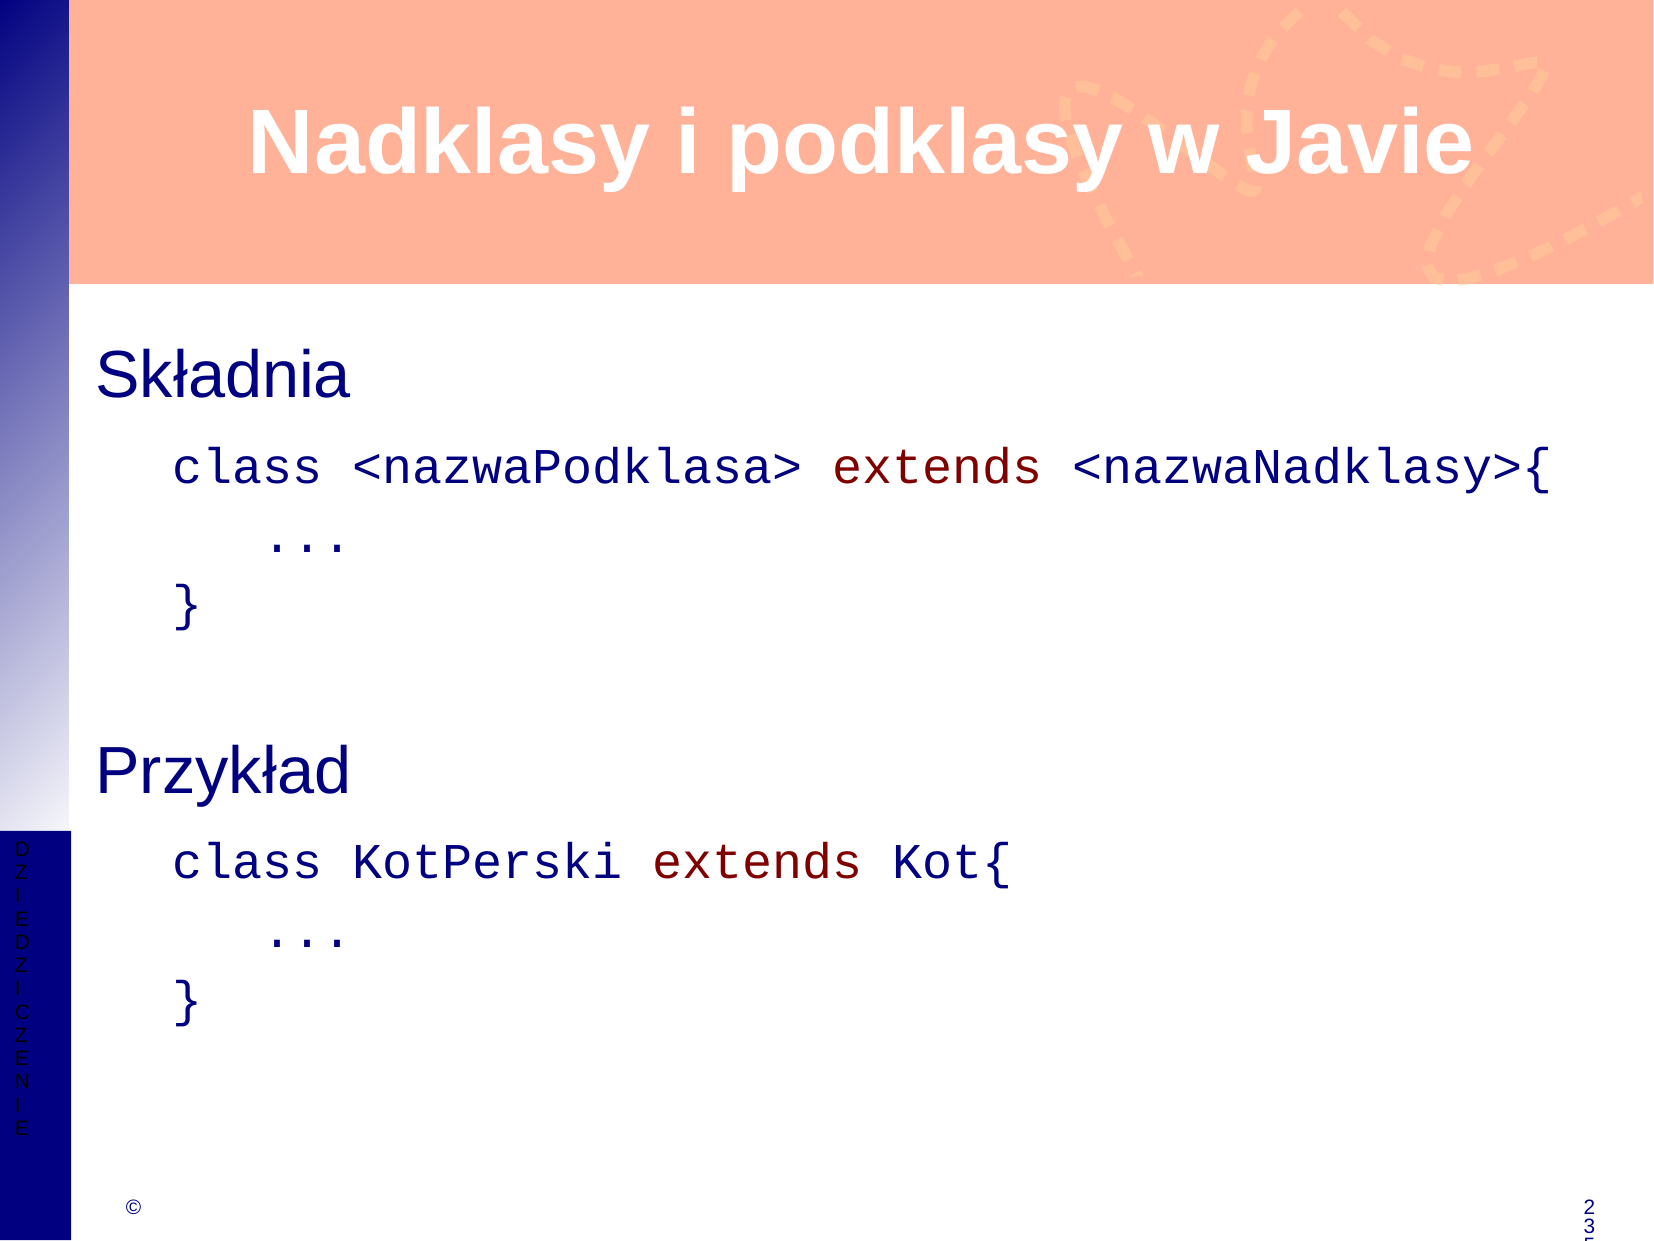

# Nadklasy i podklasy w Javie
Składnia
class <nazwaPodklasa> extends <nazwaNadklasy>{
 ...
}
Przykład
class KotPerski extends Kot{
 ...
}
D
Z
I
E
D
Z
I
C
Z
E
N
I
E